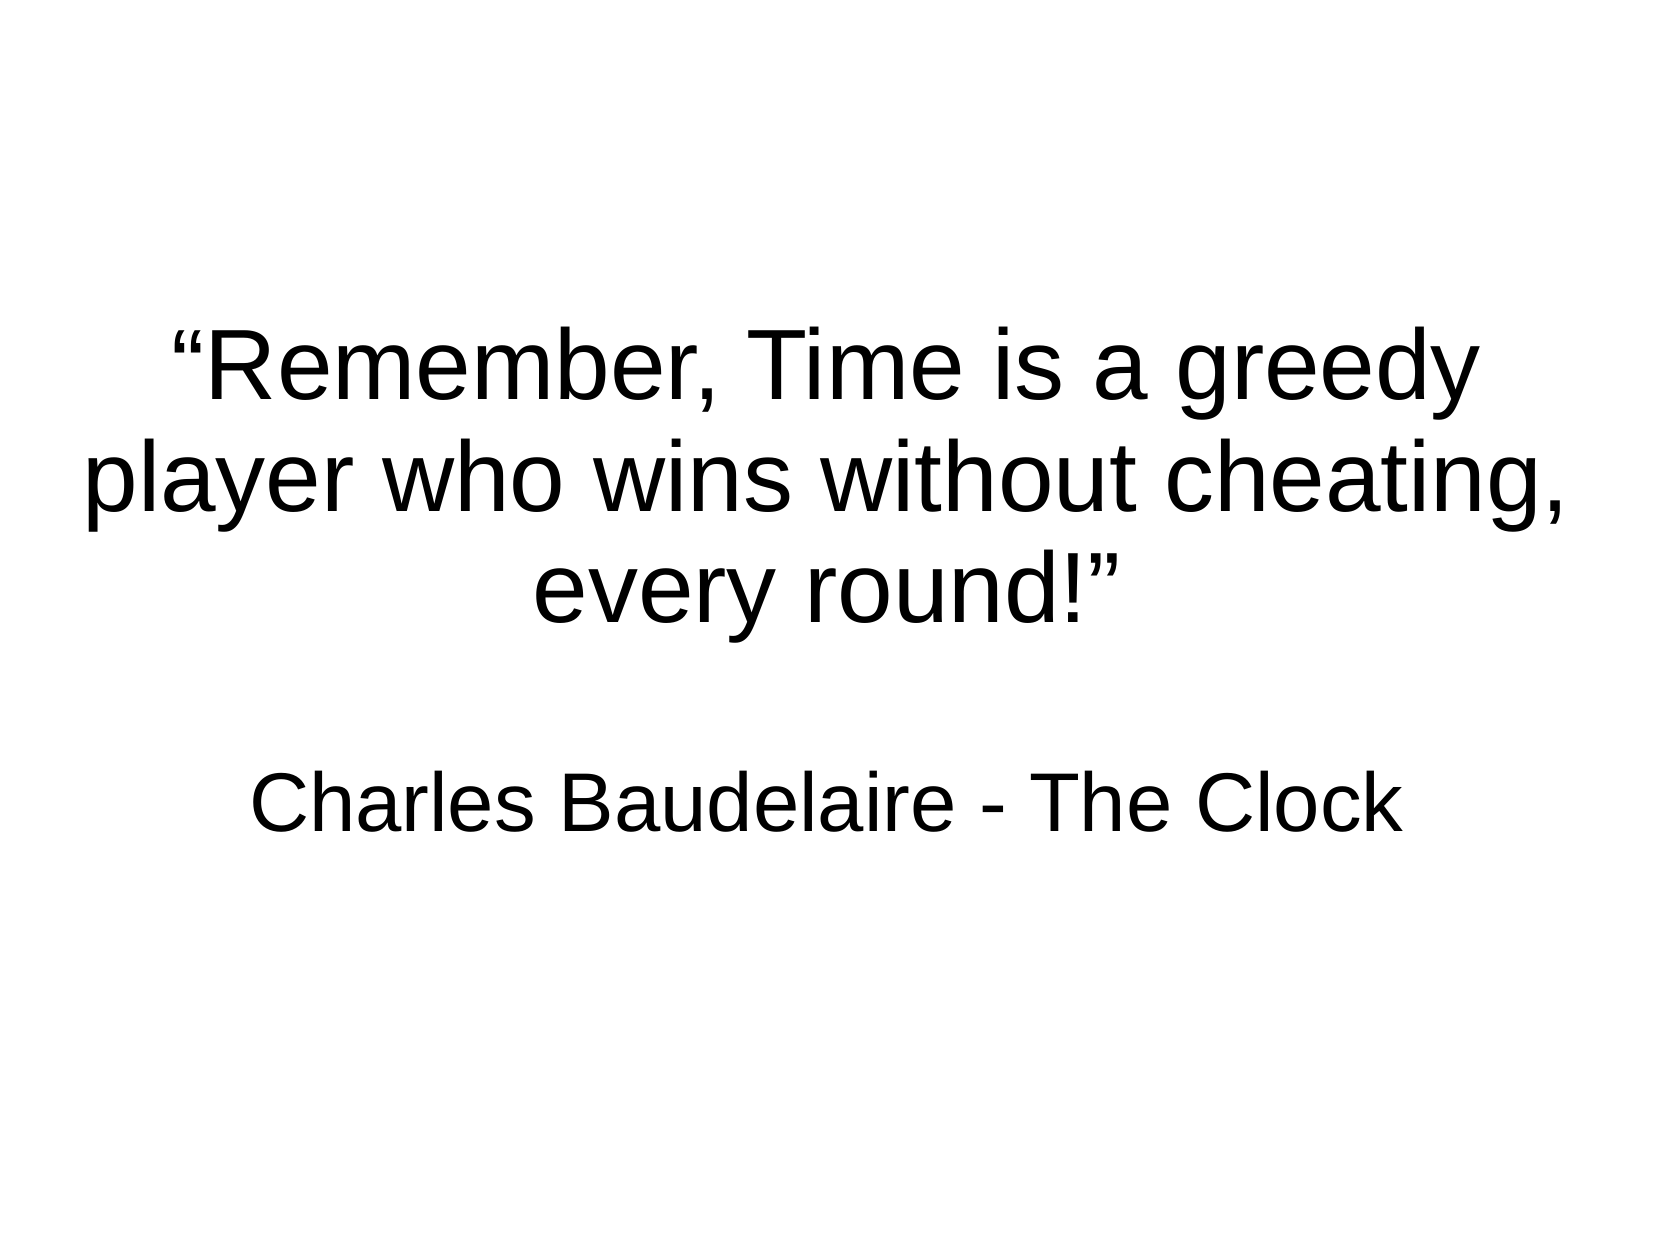

# “Remember, Time is a greedy player who wins without cheating, every round!”
Charles Baudelaire - The Clock